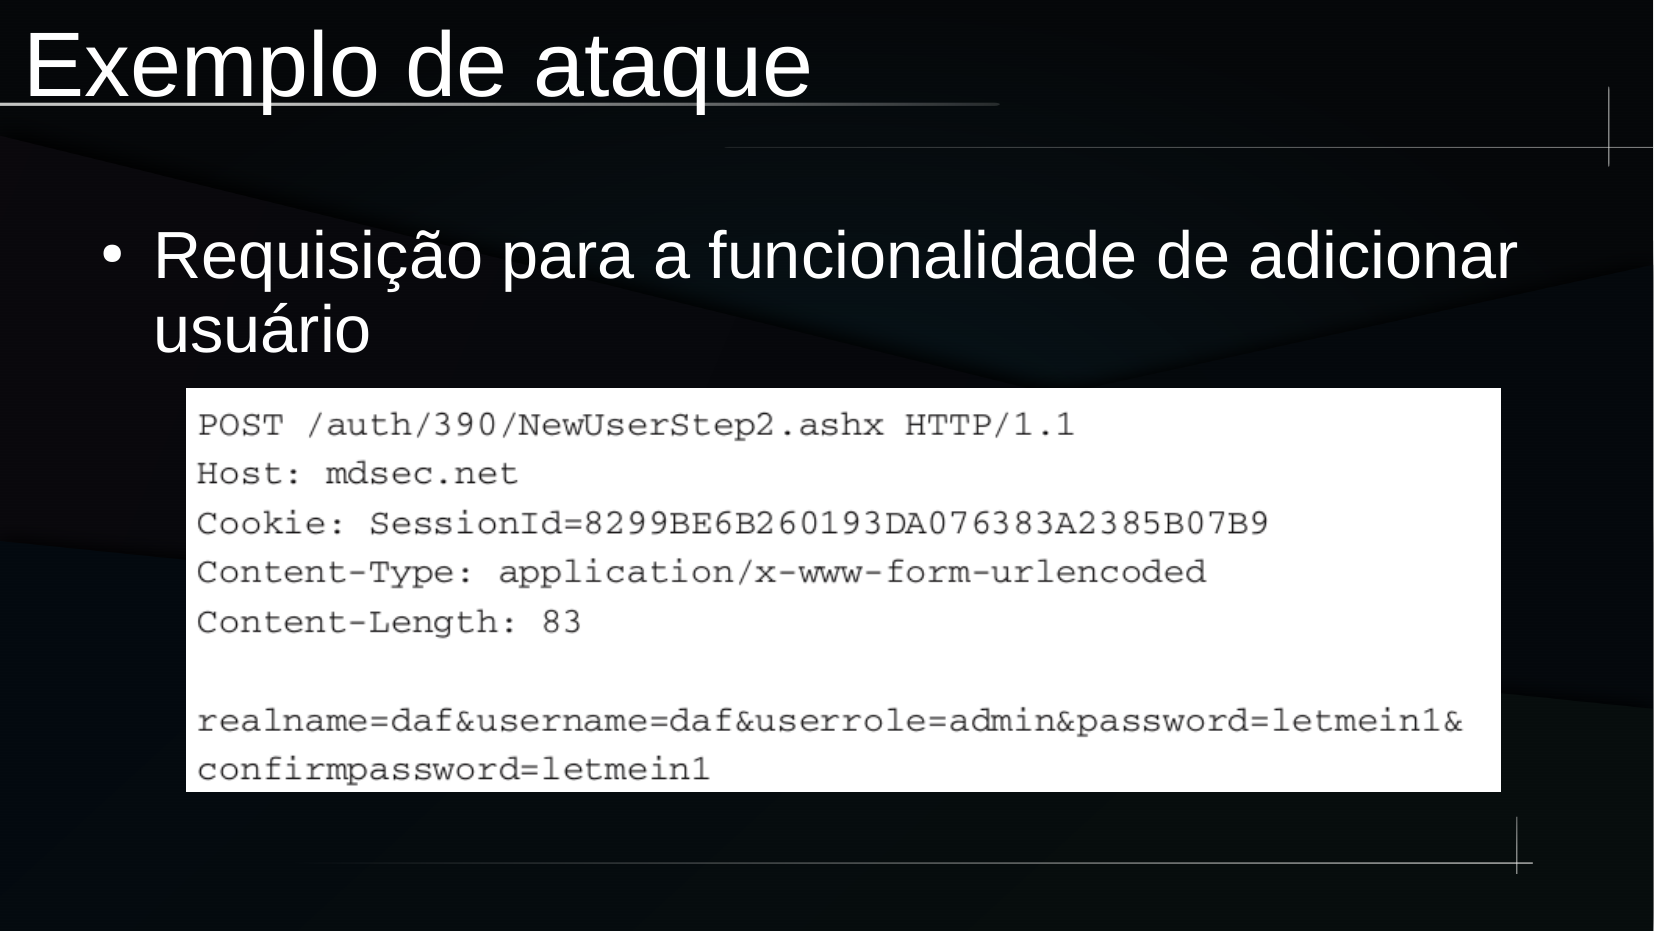

# Exemplo de ataque
Requisição para a funcionalidade de adicionar usuário